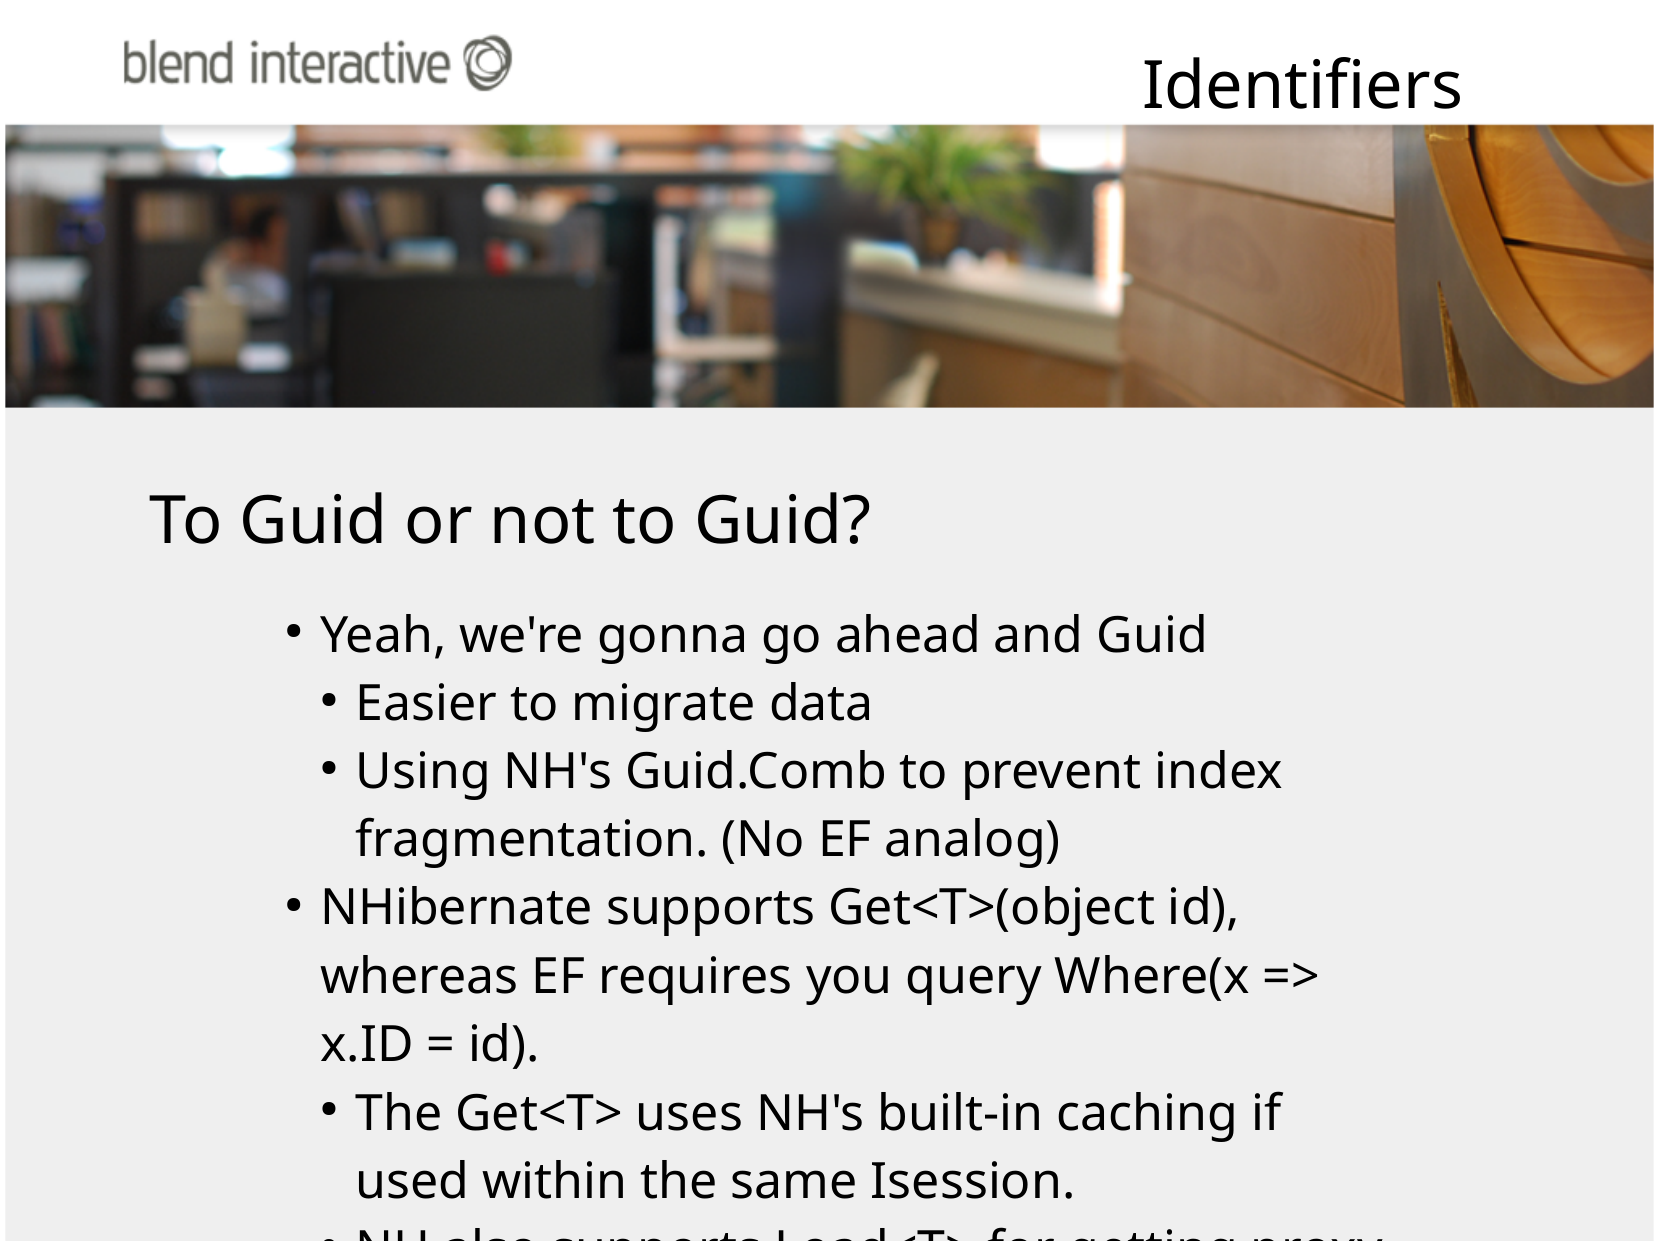

Identifiers
To Guid or not to Guid?
Yeah, we're gonna go ahead and Guid
Easier to migrate data
Using NH's Guid.Comb to prevent index fragmentation. (No EF analog)
NHibernate supports Get<T>(object id), whereas EF requires you query Where(x => x.ID = id).
The Get<T> uses NH's built-in caching if used within the same Isession.
NH also supports Load<T> for getting proxy objects to use in relationships.